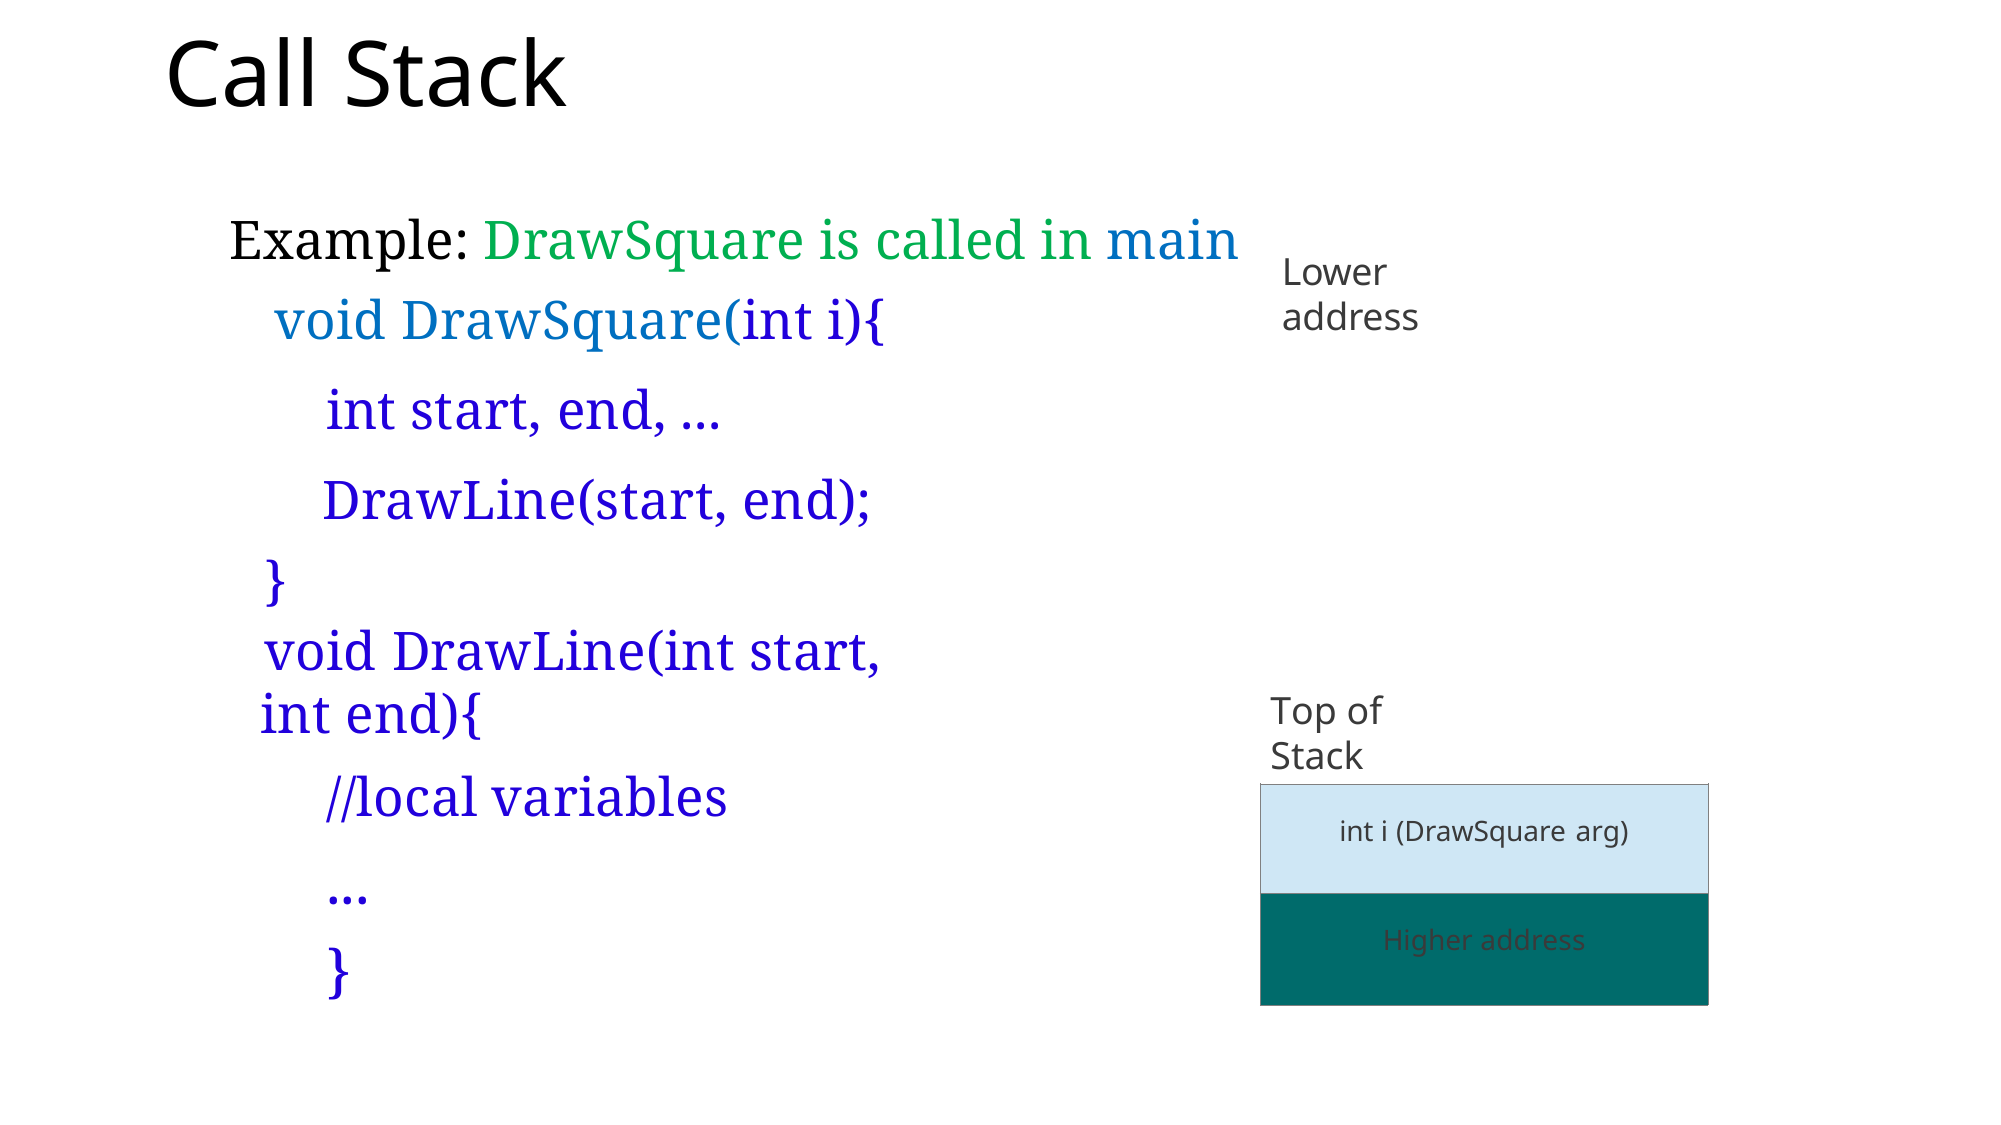

# Call Stack
Example: DrawSquare is called in main void DrawSquare(int i){
int start, end, ... DrawLine(start, end);
}
void DrawLine(int start,	int end){
//local variables
...
}
Lower address
Top of Stack
| int i (DrawSquare arg) |
| --- |
| Higher address |